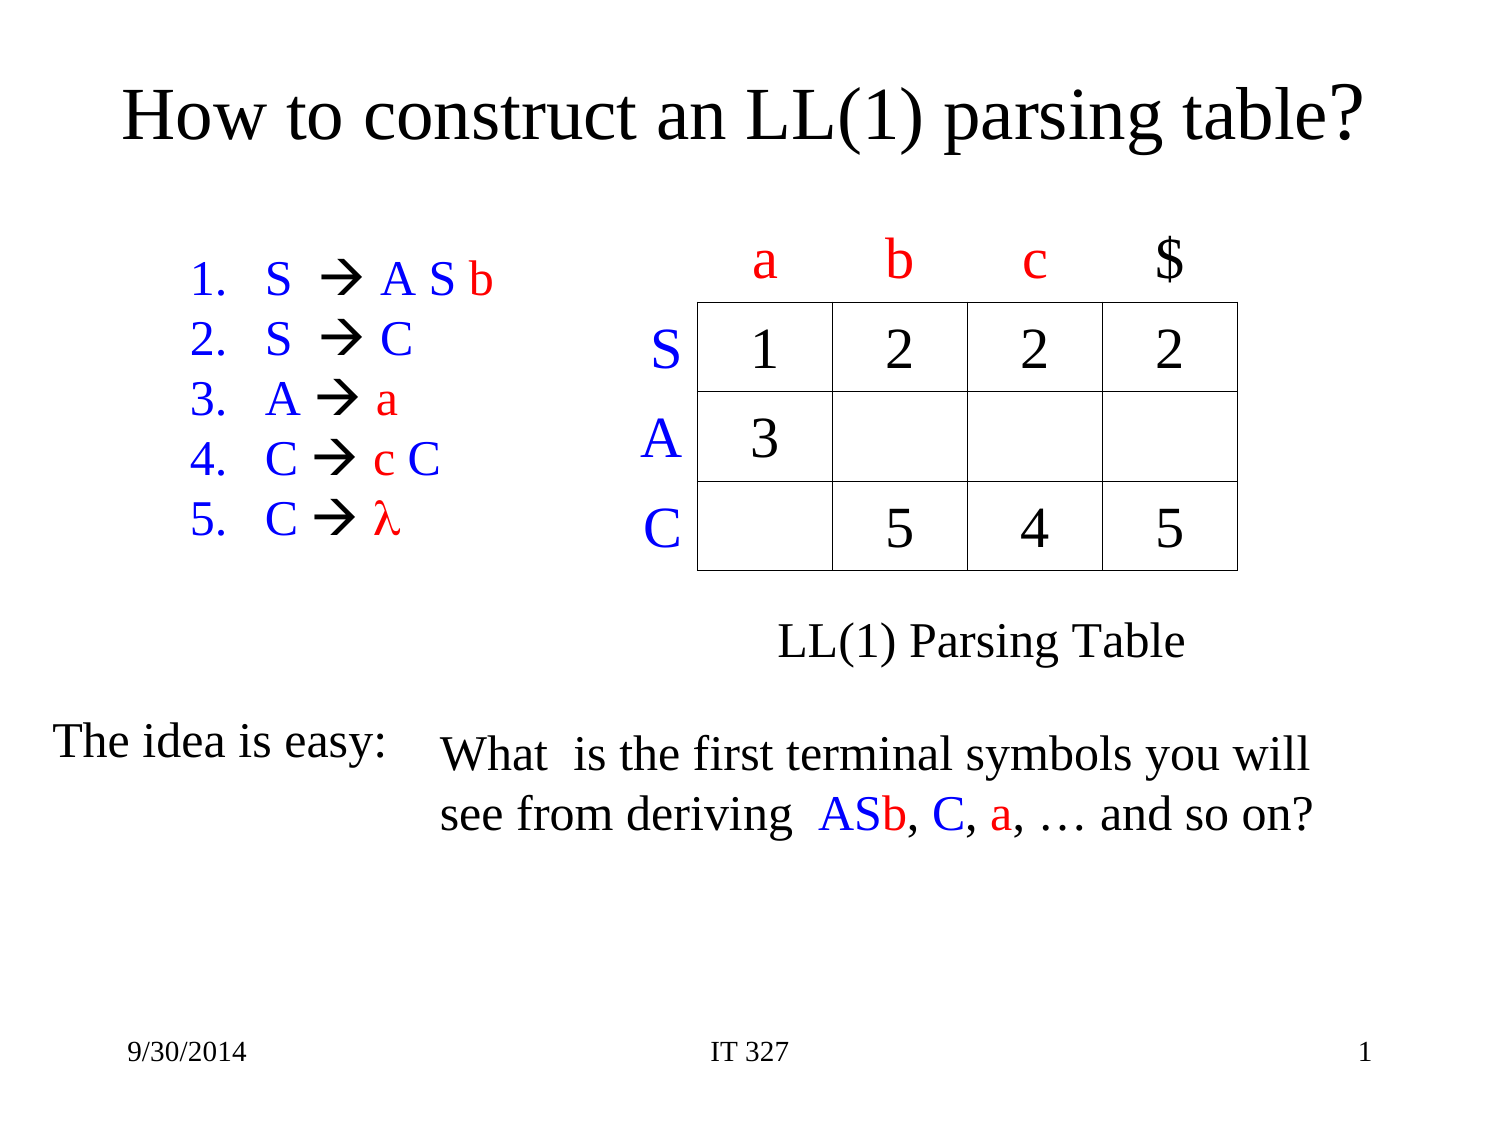

# How to construct an LL(1) parsing table?
| | a | b | c | $ |
| --- | --- | --- | --- | --- |
| S | 1 | 2 | 2 | 2 |
| A | 3 | | | |
| C | | 5 | 4 | 5 |
S  A S b
S  C
A  a
C  c C
C  
LL(1) Parsing Table
The idea is easy:
What is the first terminal symbols you will see from deriving ASb, C, a, … and so on?
9/30/2014
IT 327